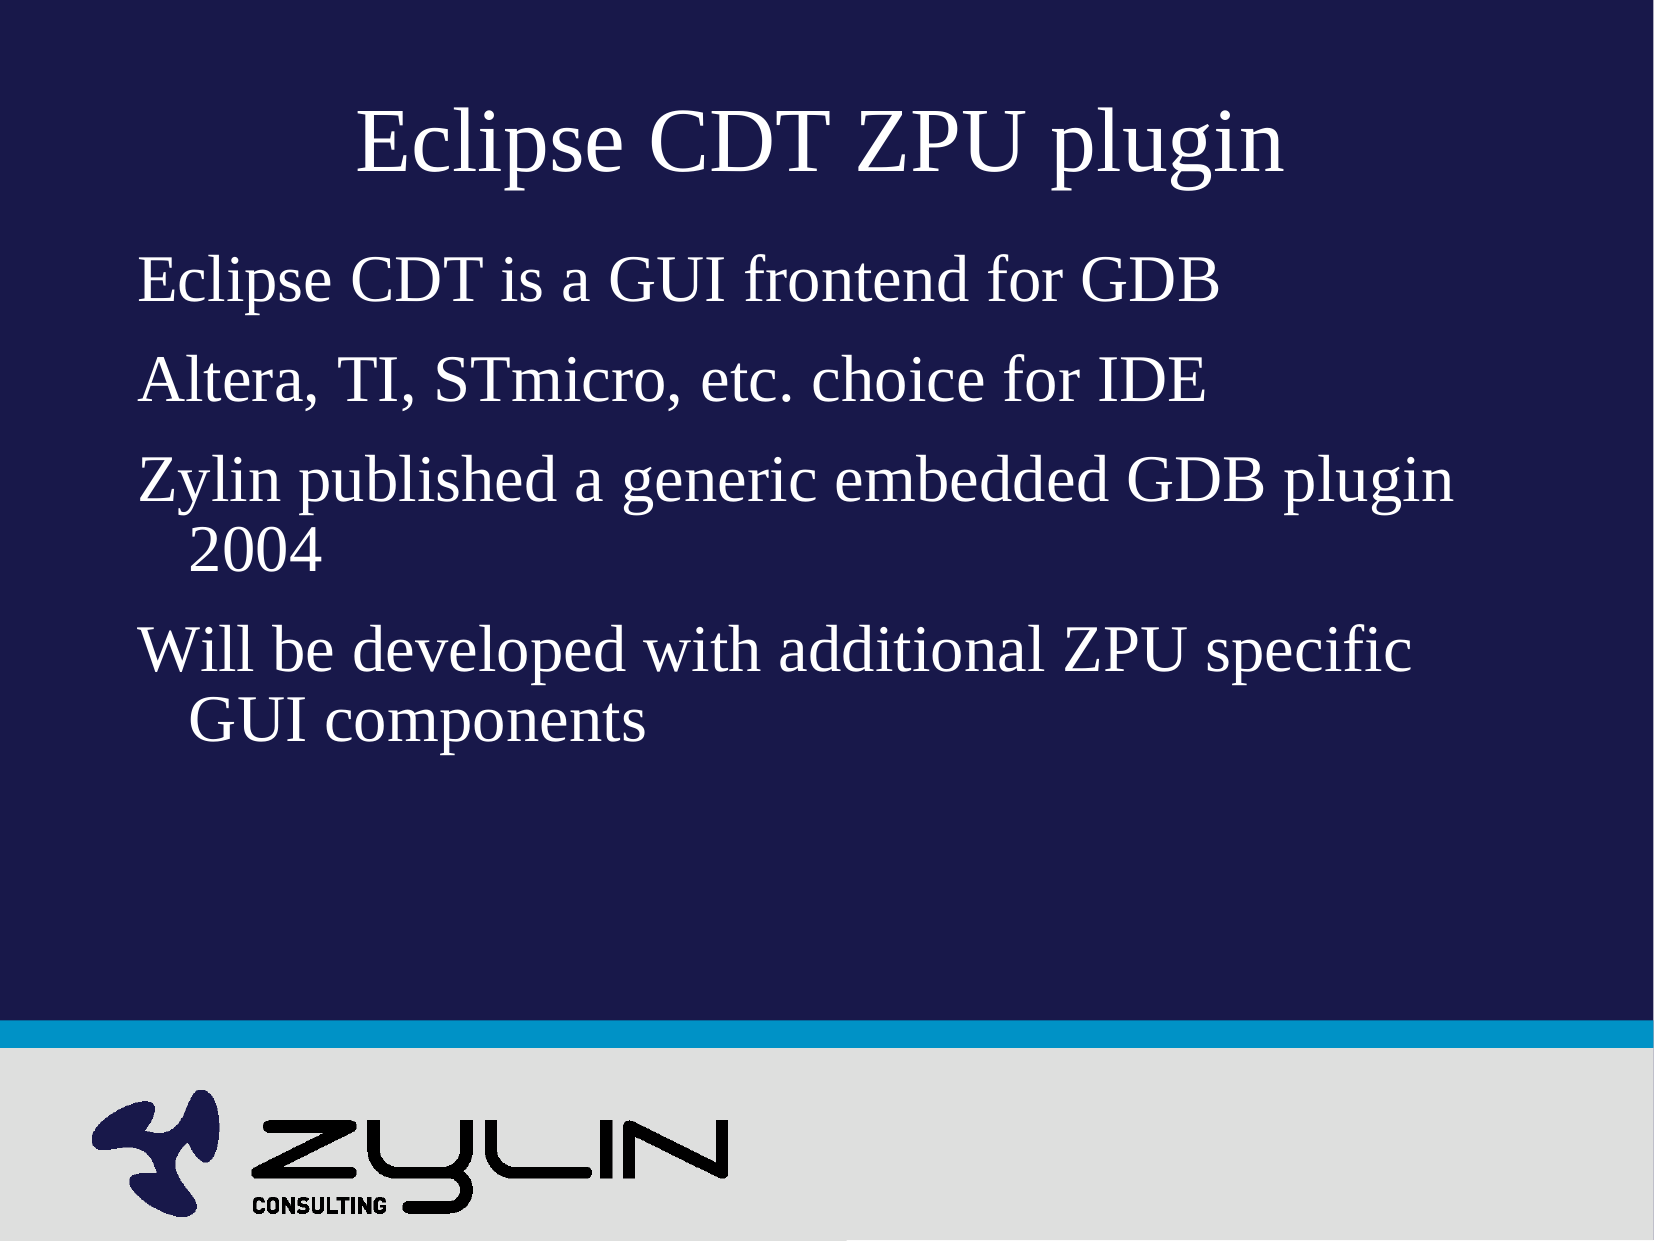

# Eclipse CDT ZPU plugin
Eclipse CDT is a GUI frontend for GDB
Altera, TI, STmicro, etc. choice for IDE
Zylin published a generic embedded GDB plugin 2004
Will be developed with additional ZPU specific GUI components